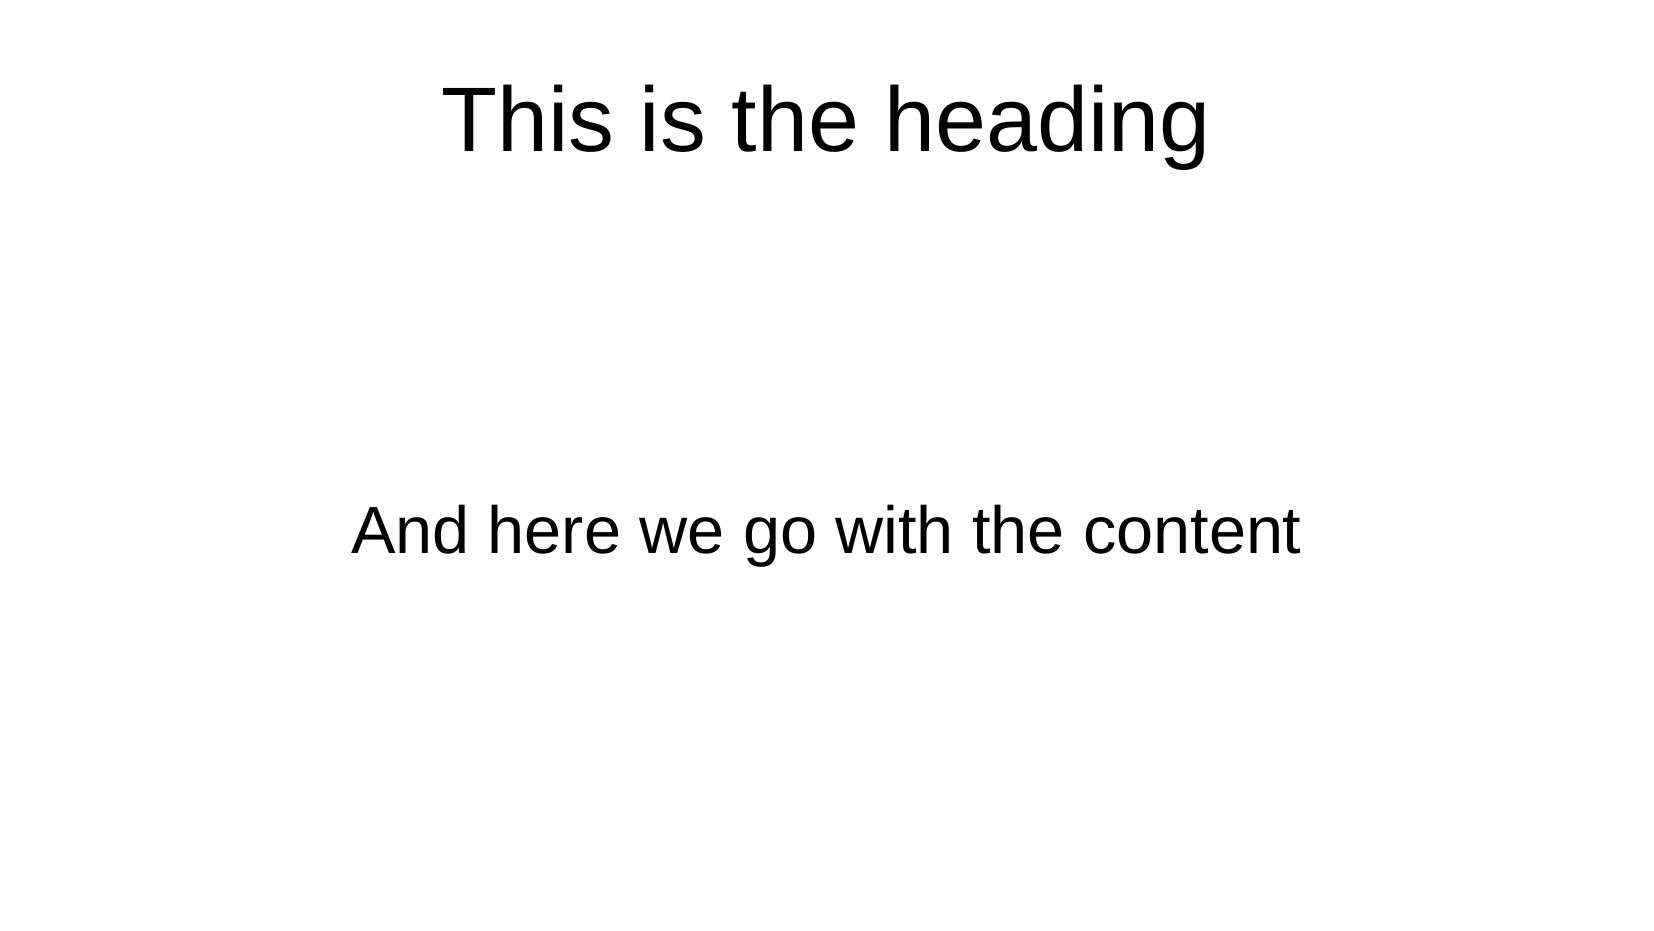

# This is the heading
And here we go with the content